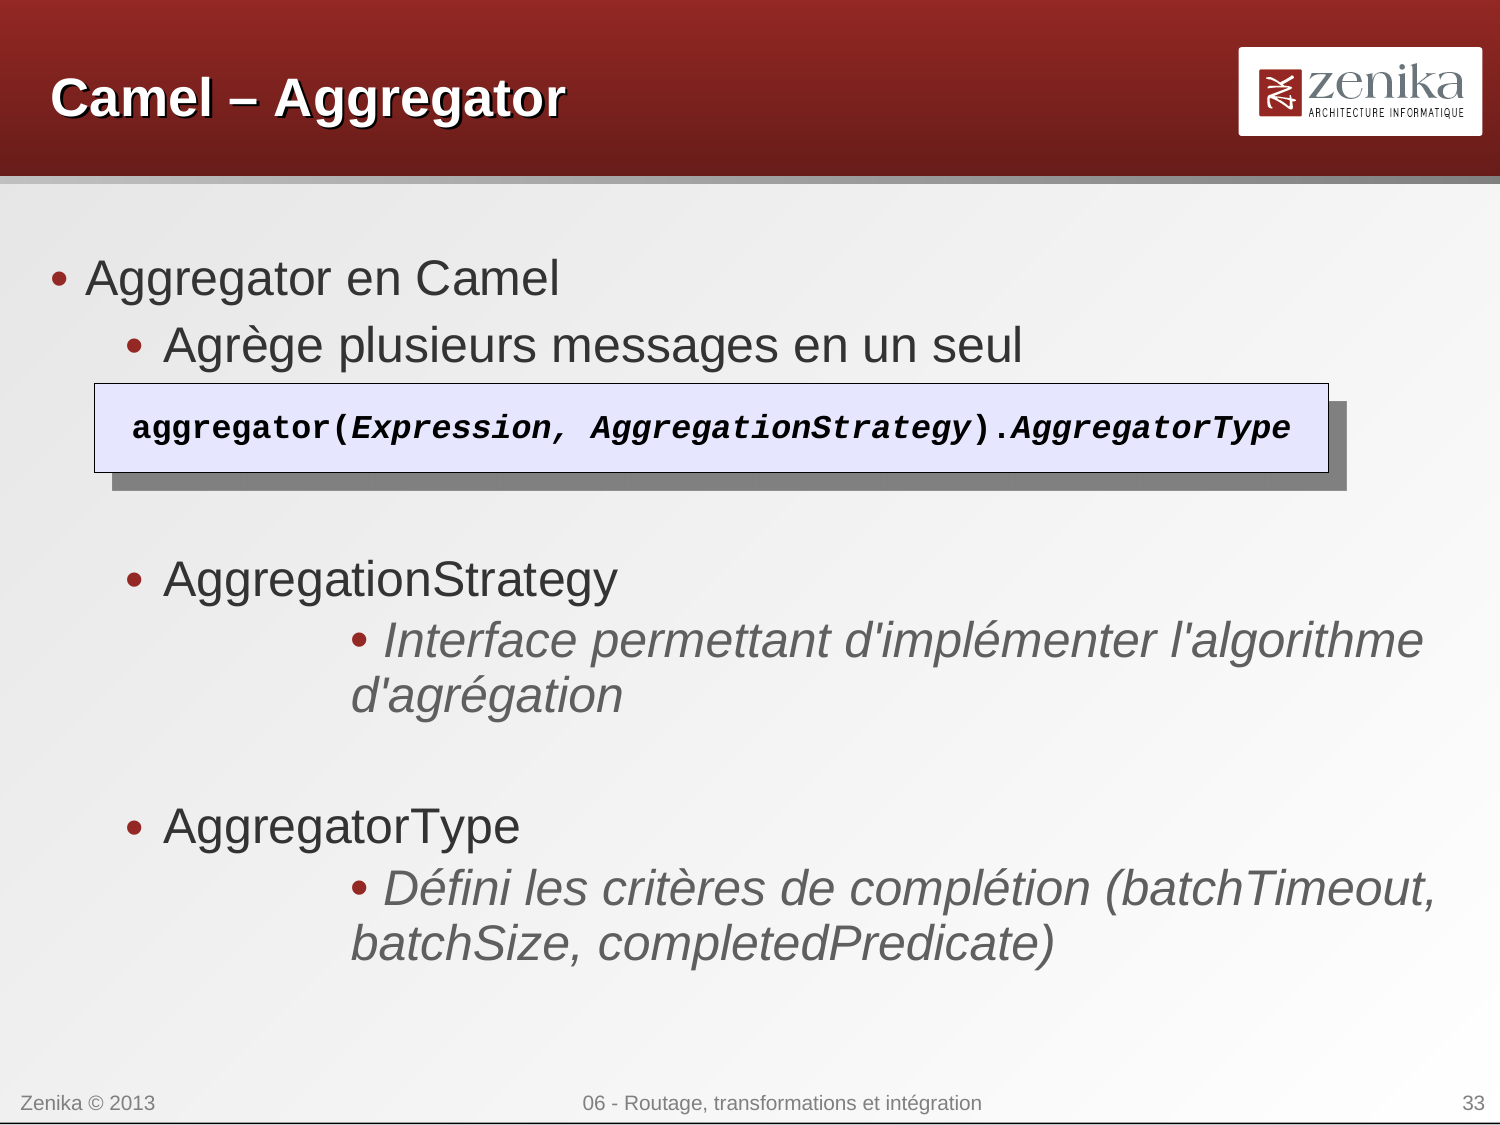

# Camel – Aggregator
Aggregator en Camel
Agrège plusieurs messages en un seul
AggregationStrategy
 Interface permettant d'implémenter l'algorithme d'agrégation
AggregatorType
 Défini les critères de complétion (batchTimeout, batchSize, completedPredicate)
aggregator(Expression, AggregationStrategy).AggregatorType